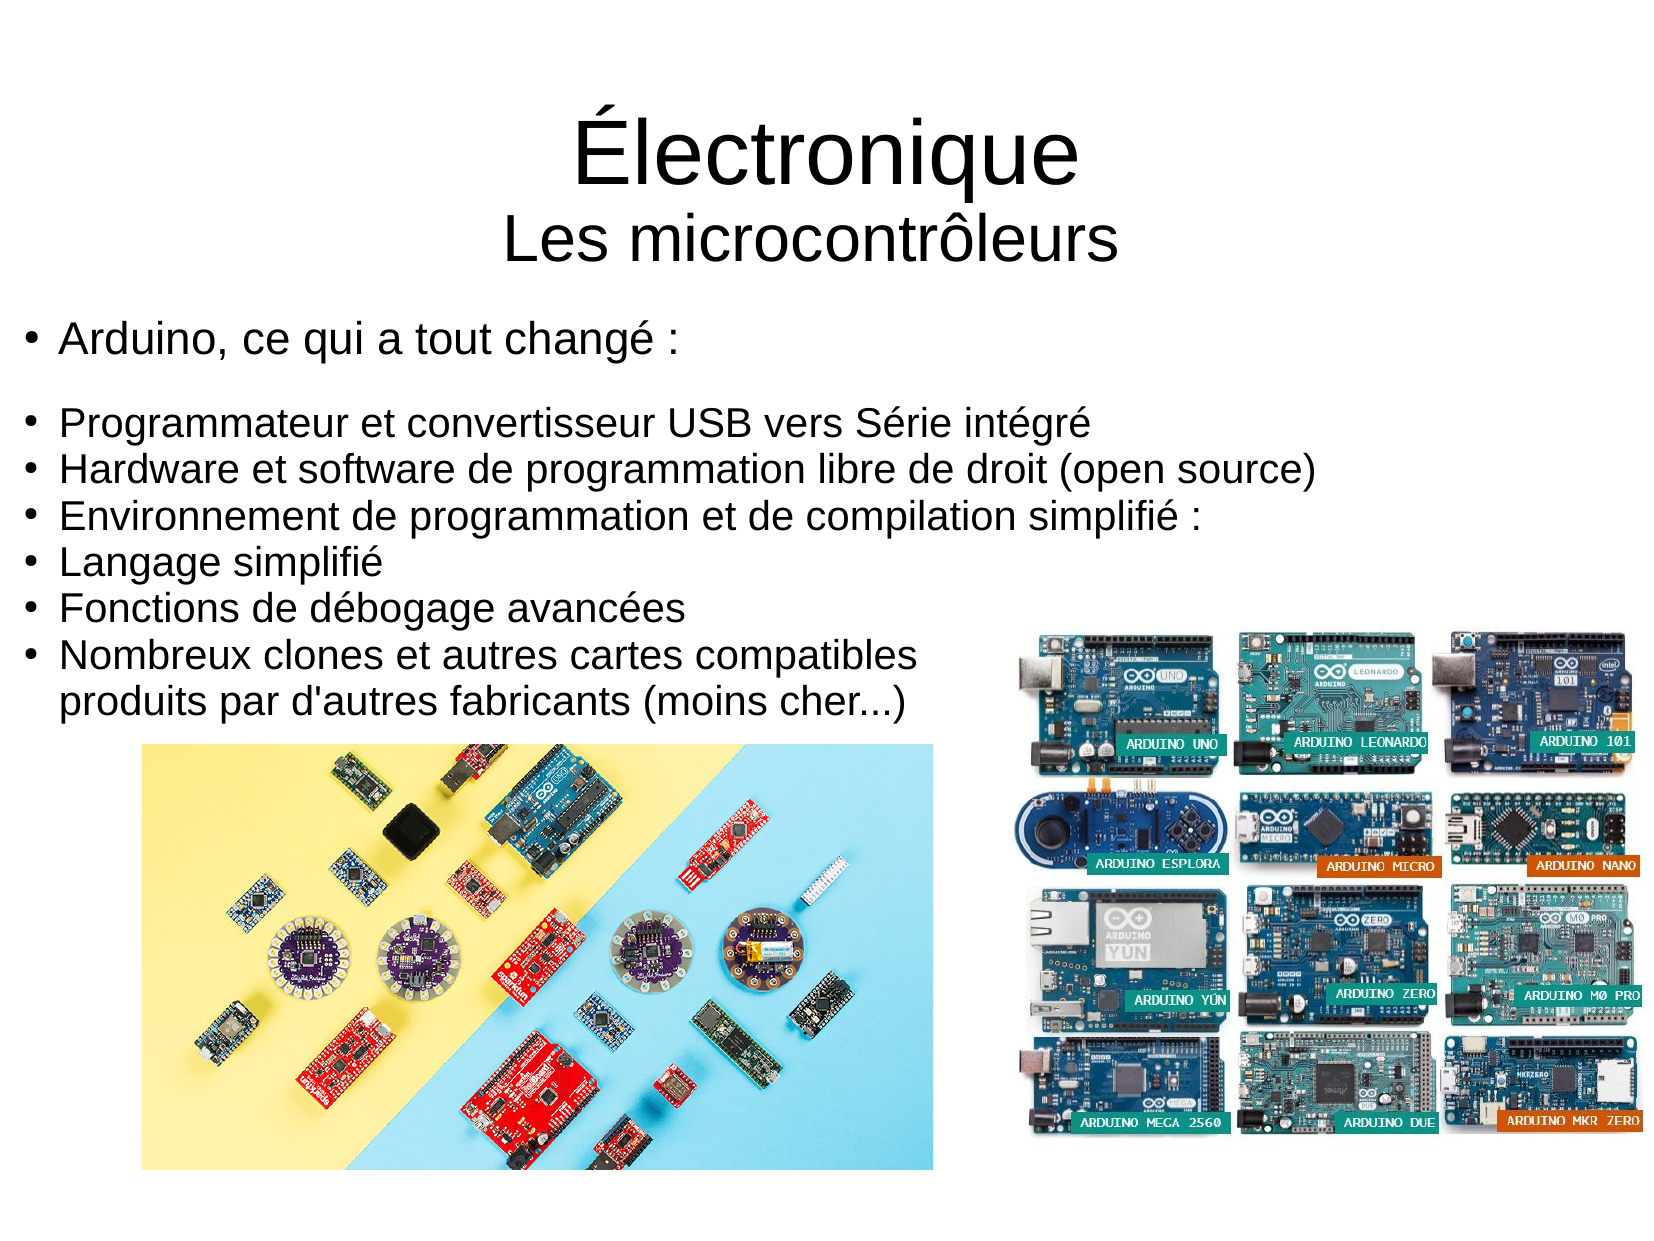

# Électronique
Les microcontrôleurs
Arduino, ce qui a tout changé :
Programmateur et convertisseur USB vers Série intégré
Hardware et software de programmation libre de droit (open source)
Environnement de programmation et de compilation simplifié :
Langage simplifié
Fonctions de débogage avancées
Nombreux clones et autres cartes compatibles
produits par d'autres fabricants (moins cher...)